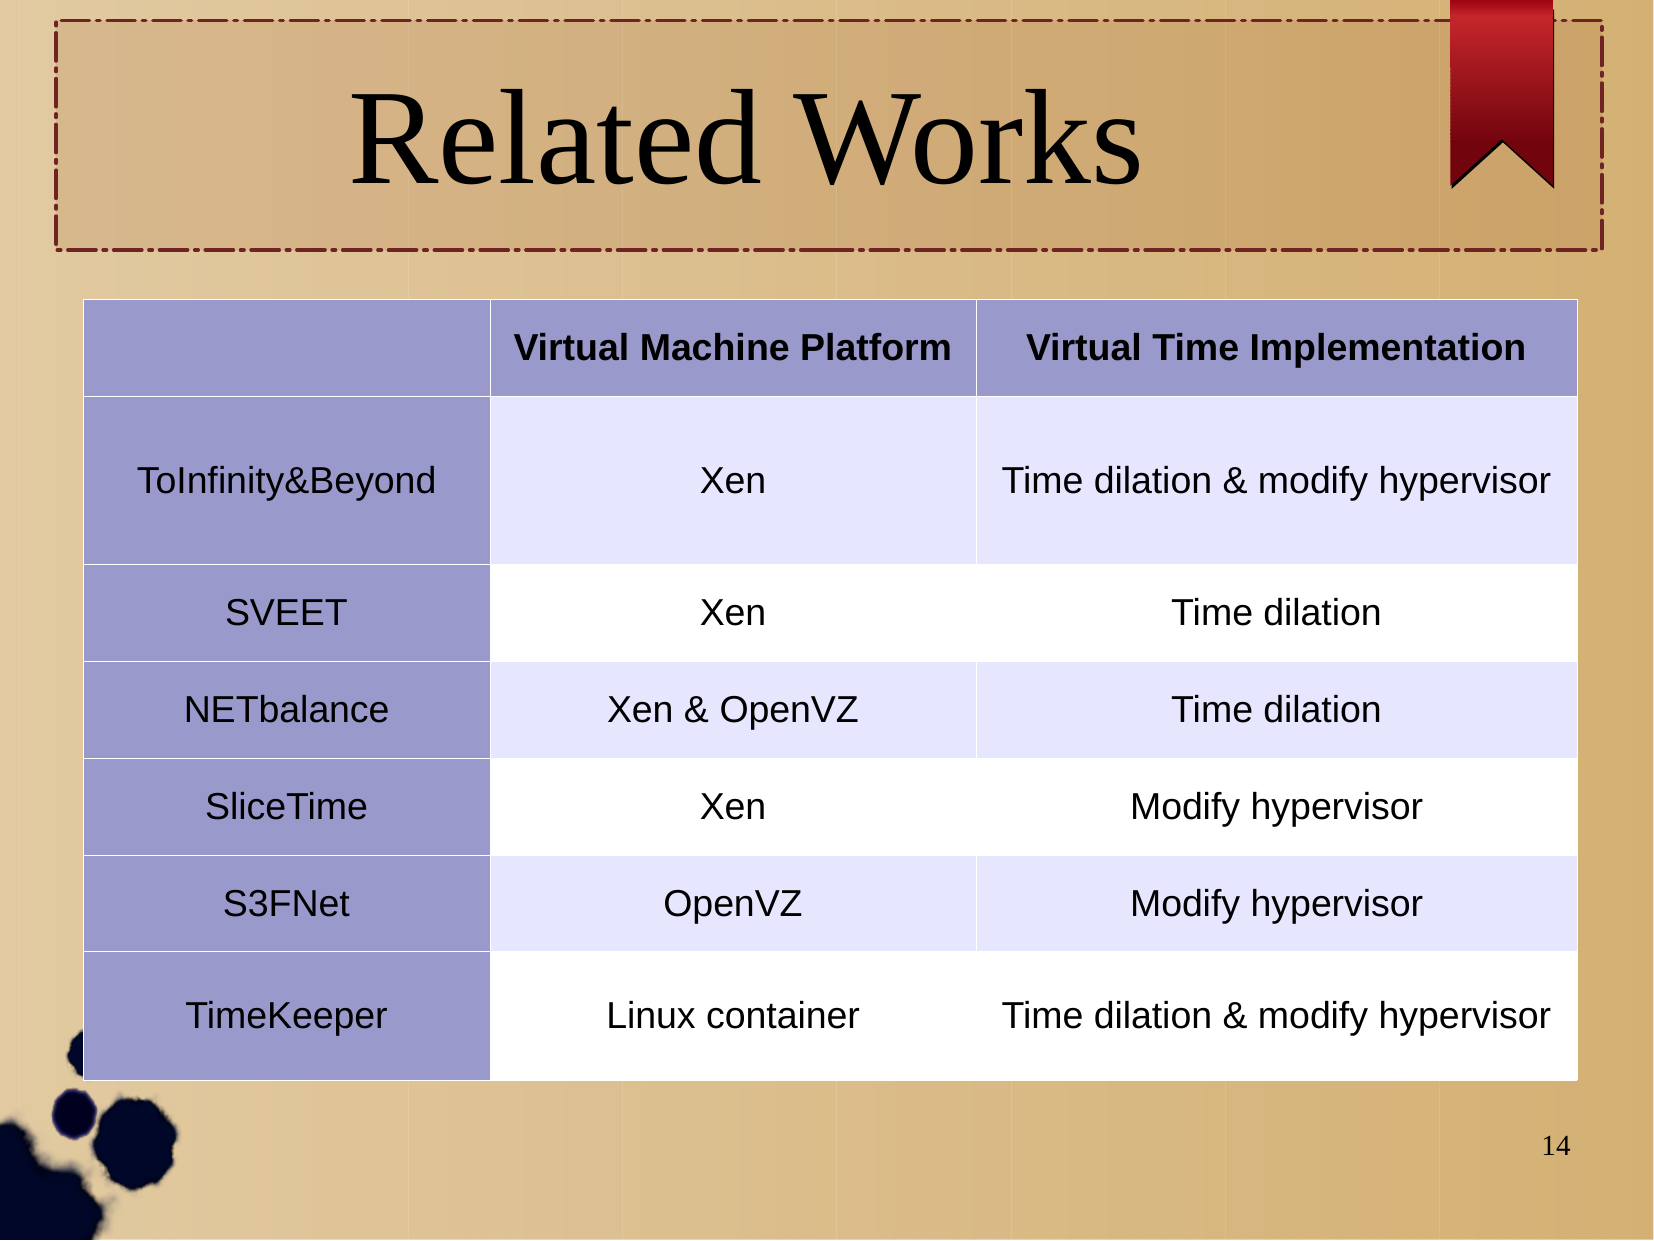

# Related Works
| | Virtual Machine Platform | Virtual Time Implementation |
| --- | --- | --- |
| ToInfinity&Beyond | Xen | Time dilation & modify hypervisor |
| SVEET | Xen | Time dilation |
| NETbalance | Xen & OpenVZ | Time dilation |
| SliceTime | Xen | Modify hypervisor |
| S3FNet | OpenVZ | Modify hypervisor |
| TimeKeeper | Linux container | Time dilation & modify hypervisor |
14